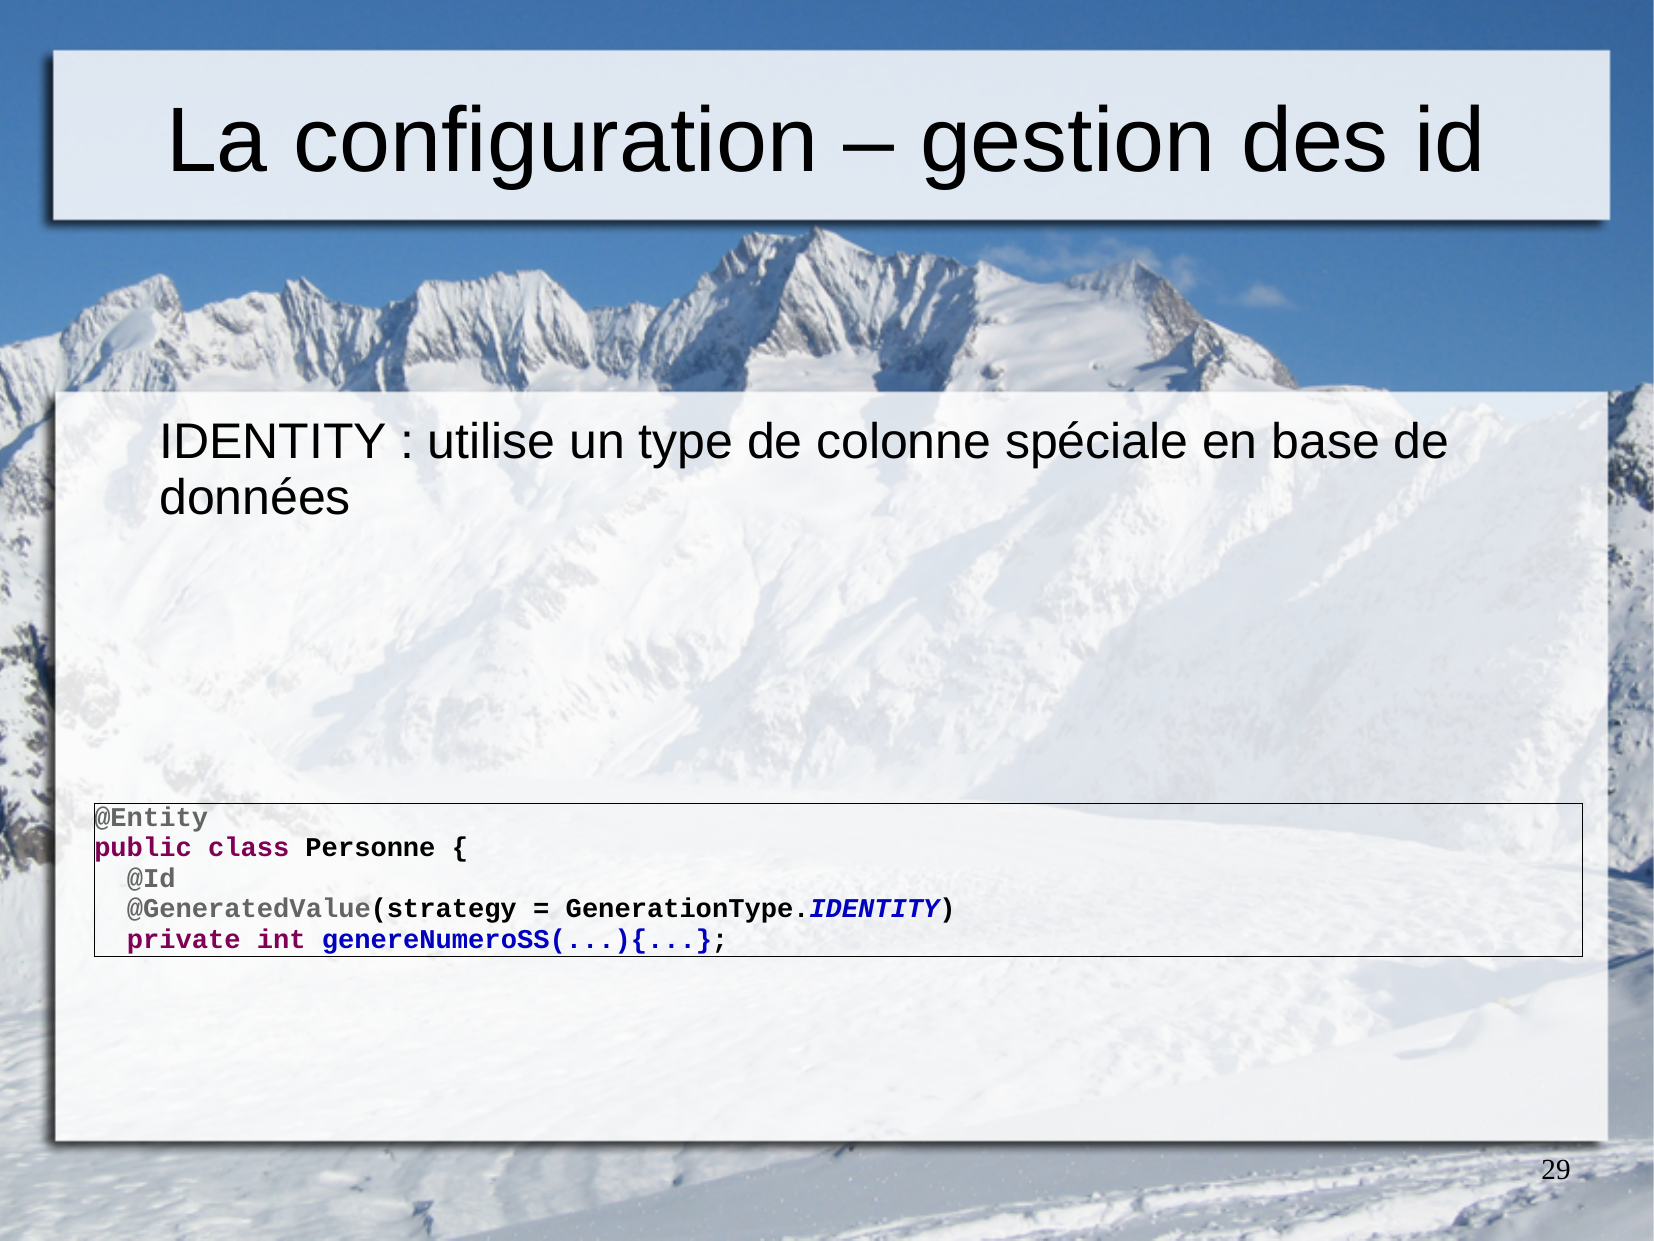

# La configuration – gestion des id
IDENTITY : utilise un type de colonne spéciale en base de données
@Entity
public class Personne {
 @Id
 @GeneratedValue(strategy = GenerationType.IDENTITY)
 private int genereNumeroSS(...){...};
29